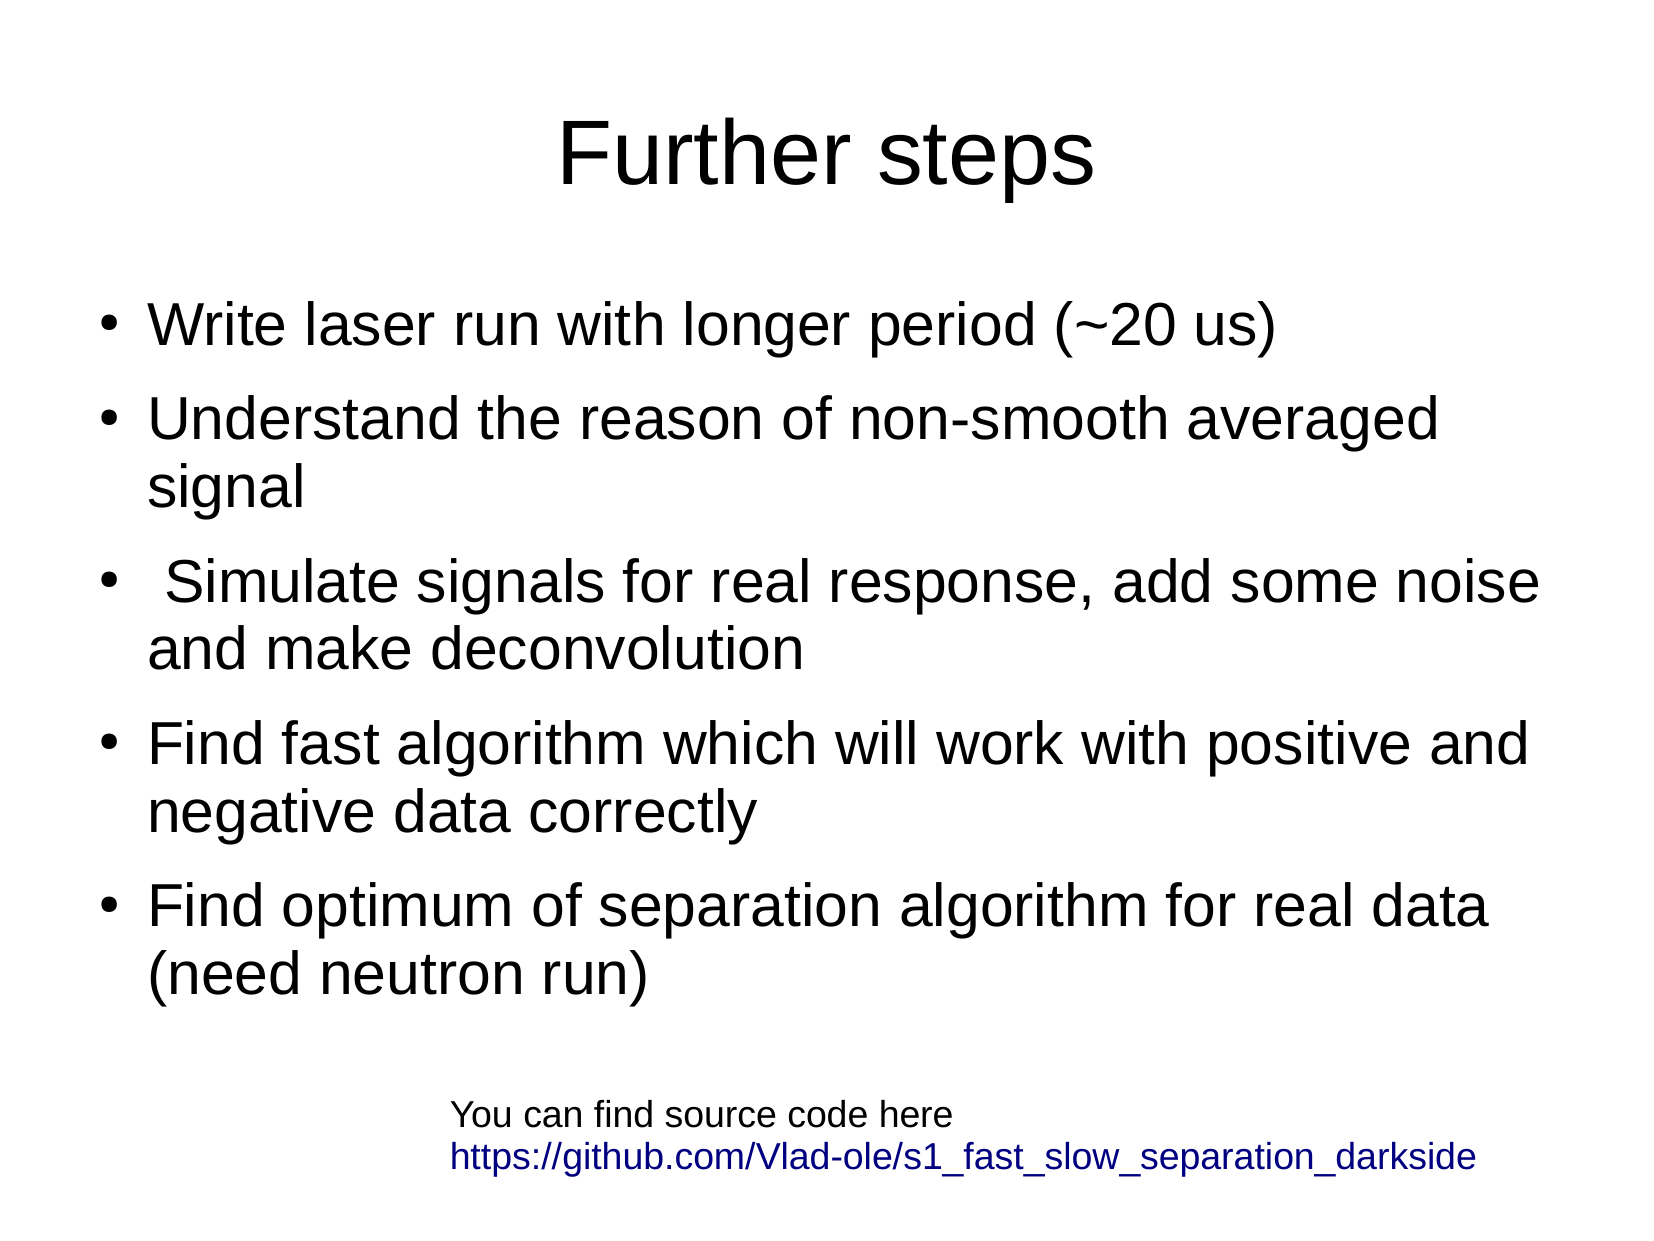

# Further steps
Write laser run with longer period (~20 us)
Understand the reason of non-smooth averaged signal
 Simulate signals for real response, add some noise and make deconvolution
Find fast algorithm which will work with positive and negative data correctly
Find optimum of separation algorithm for real data (need neutron run)
You can find source code here
https://github.com/Vlad-ole/s1_fast_slow_separation_darkside